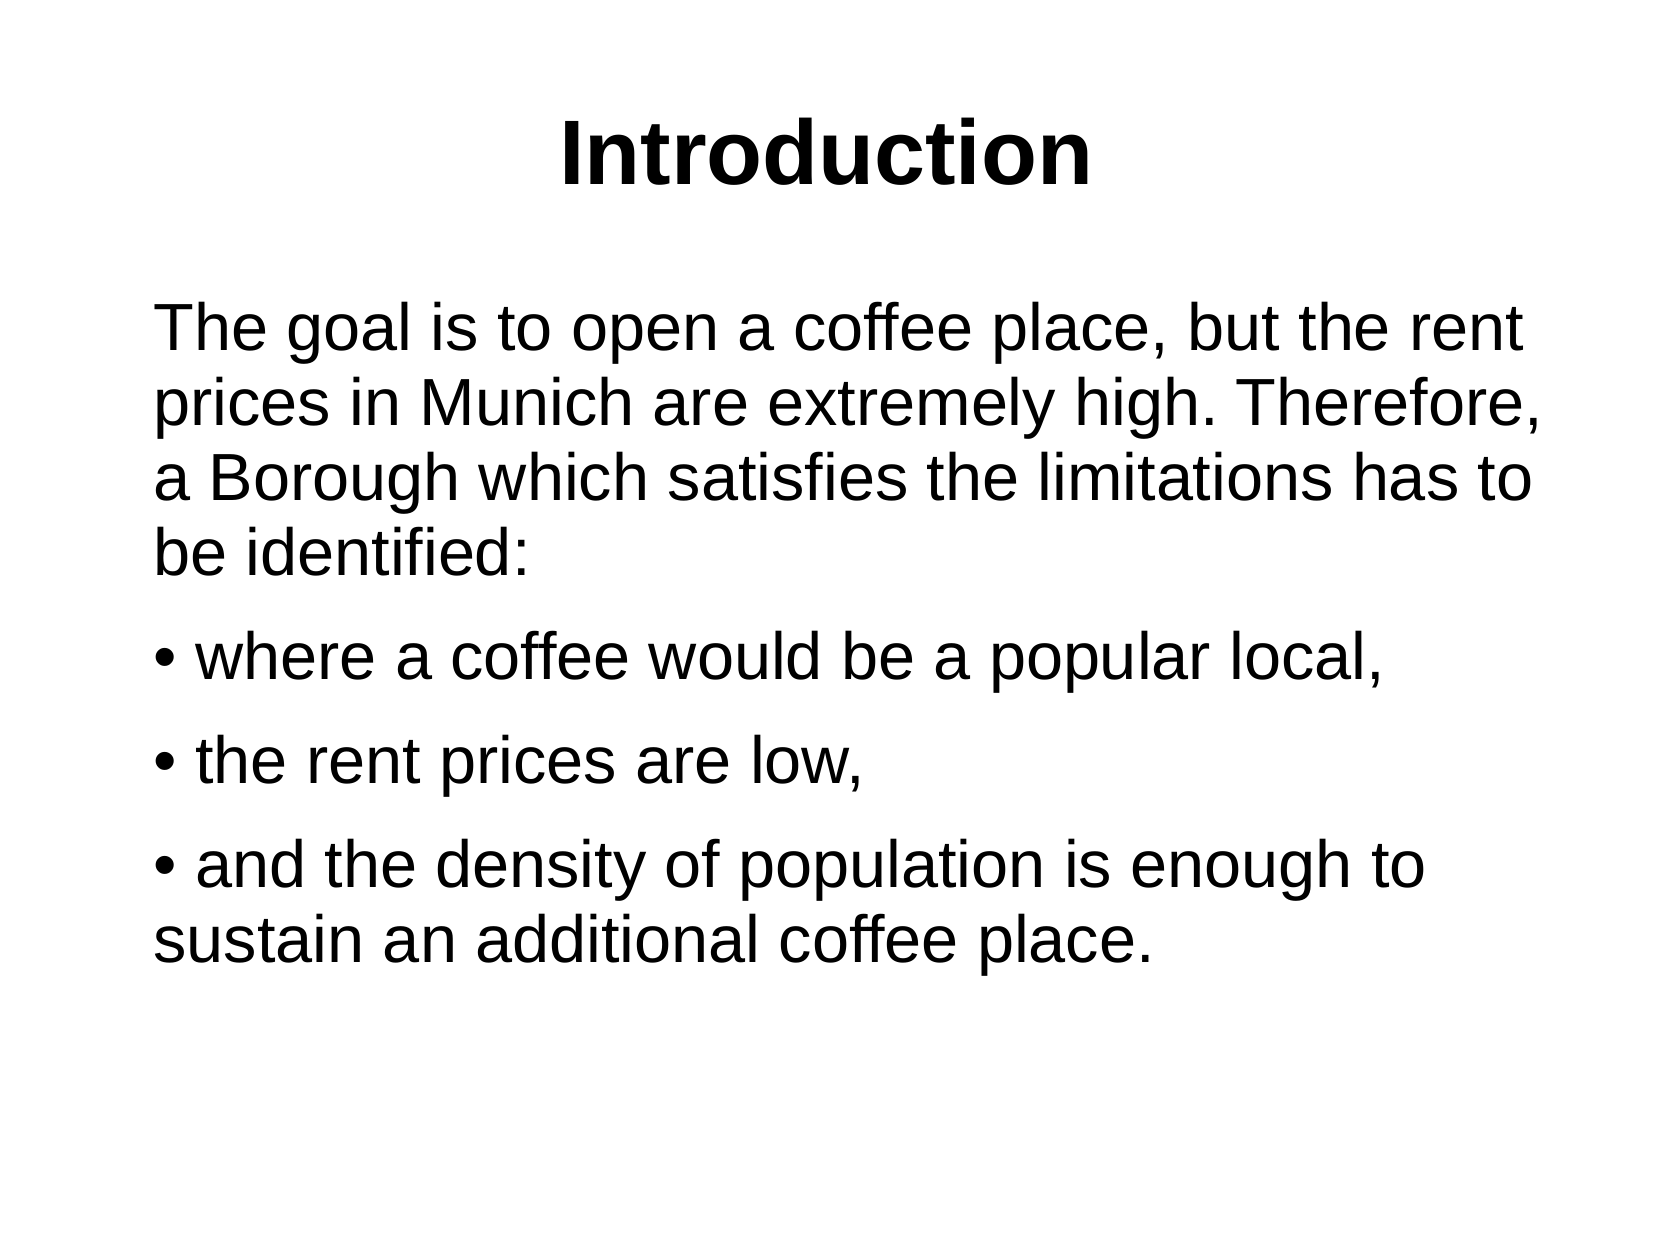

# Introduction
The goal is to open a coffee place, but the rent prices in Munich are extremely high. Therefore, a Borough which satisfies the limitations has to be identified:
• where a coffee would be a popular local,
• the rent prices are low,
• and the density of population is enough to sustain an additional coffee place.